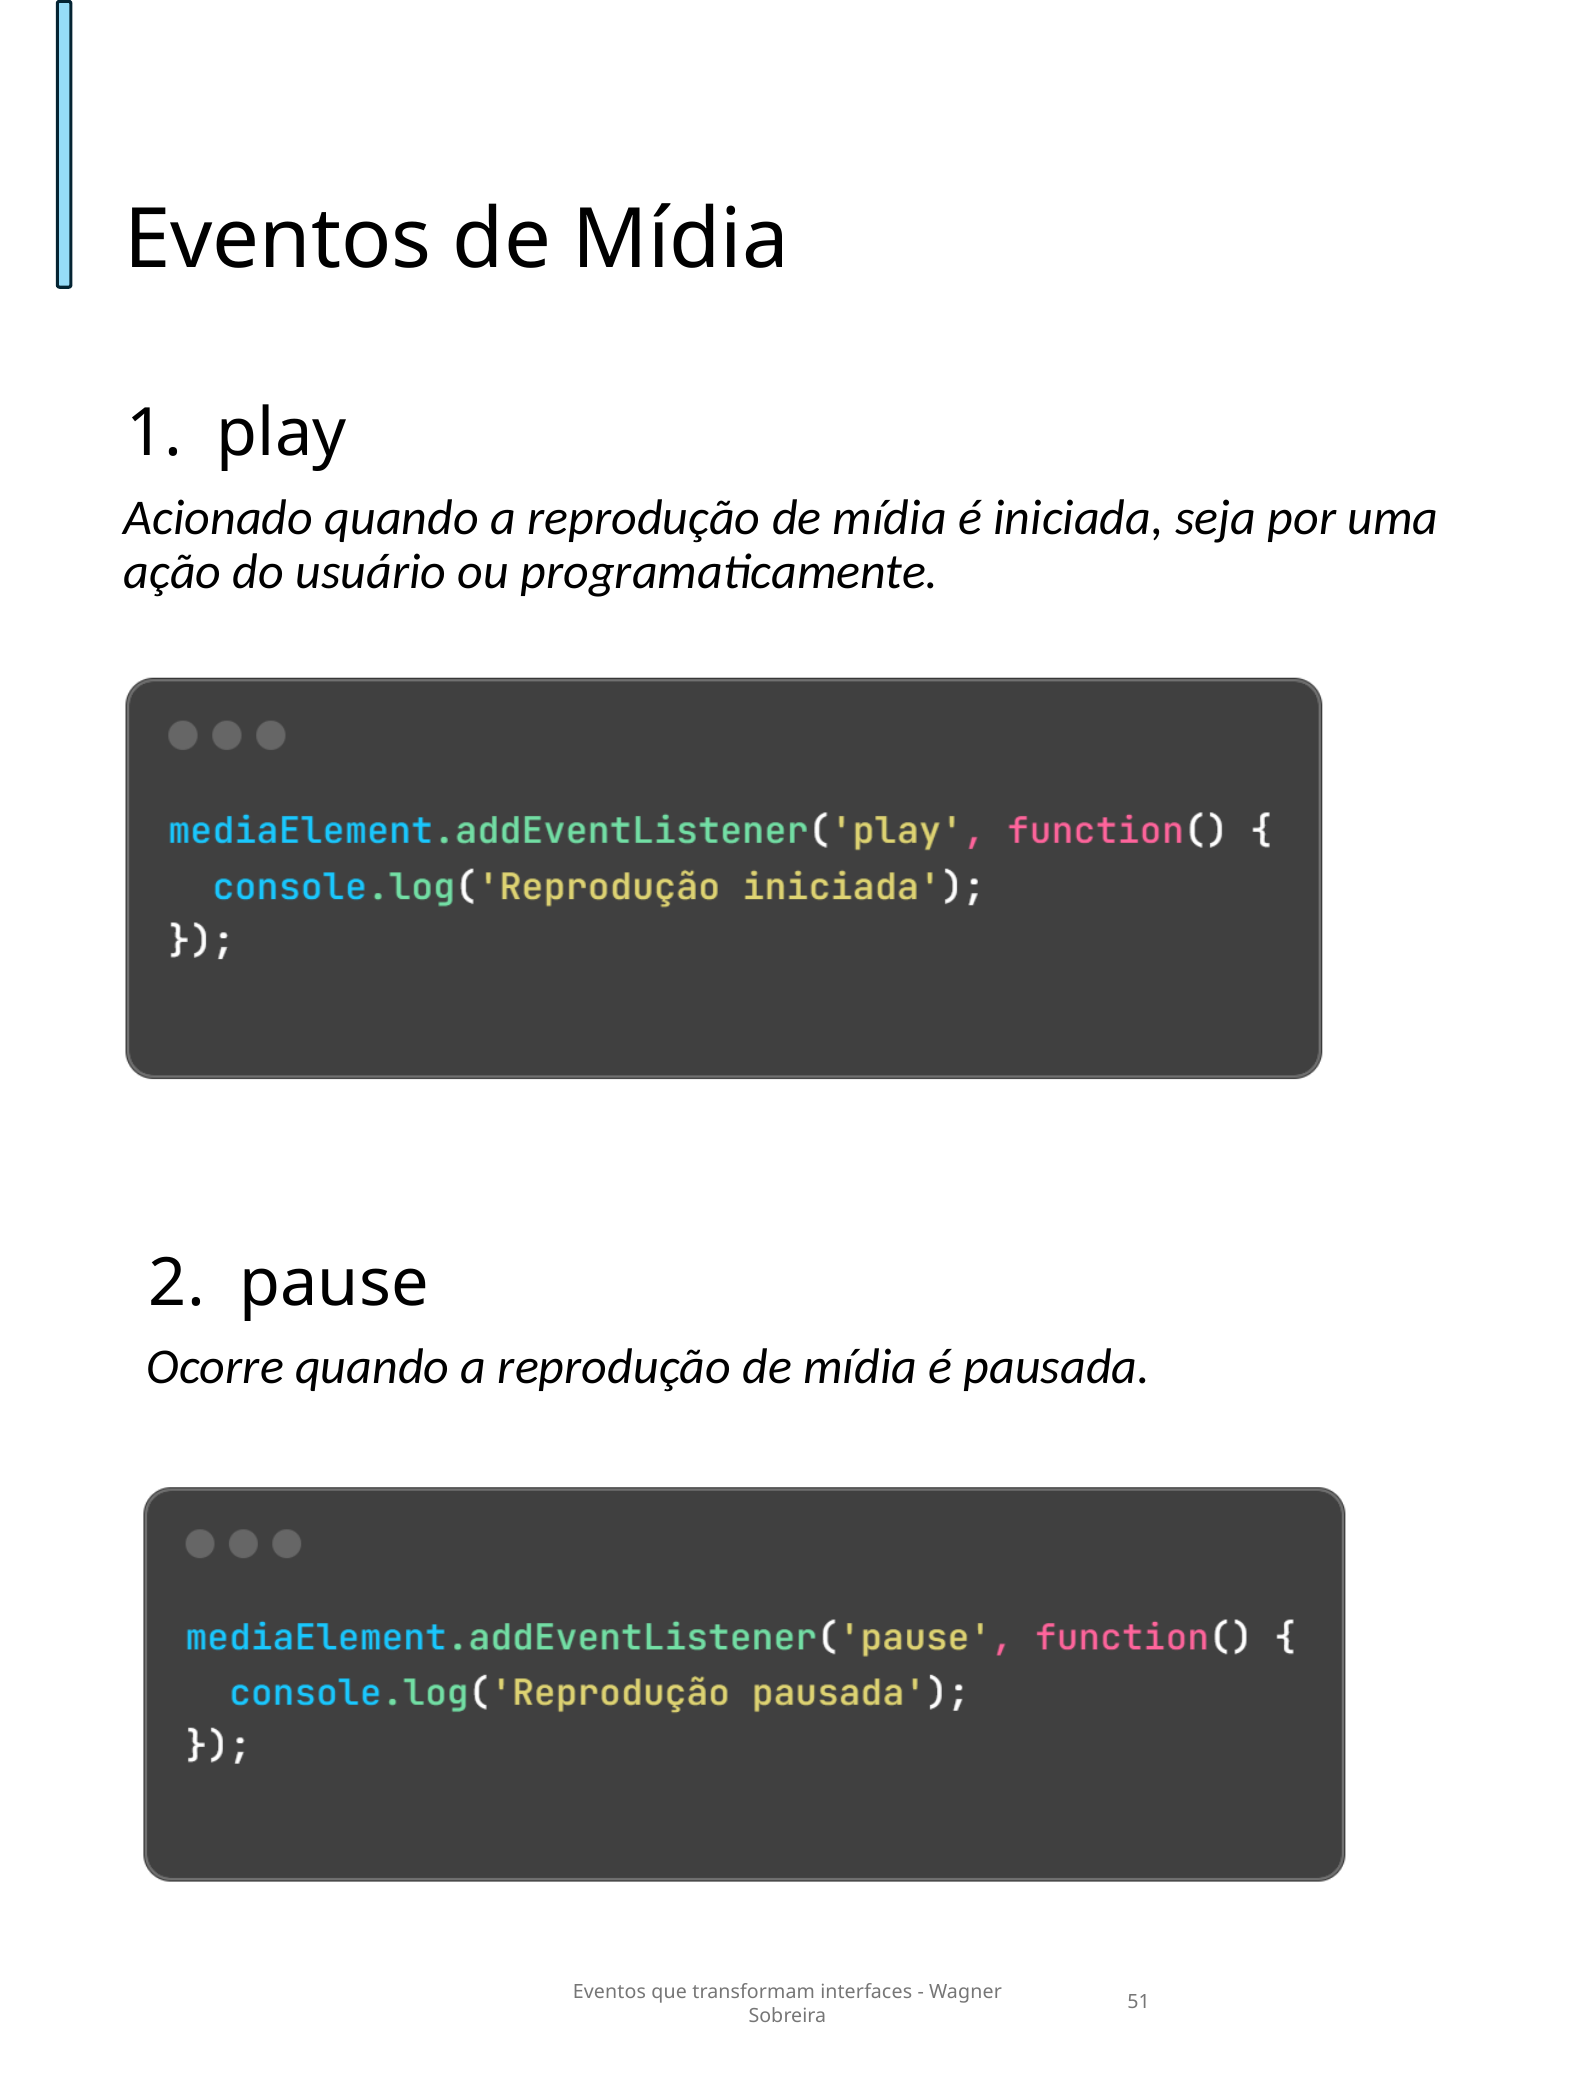

Eventos de Mídia
1.  play
Acionado quando a reprodução de mídia é iniciada, seja por uma ação do usuário ou programaticamente.
2.  pause
Ocorre quando a reprodução de mídia é pausada.
Eventos que transformam interfaces - Wagner Sobreira